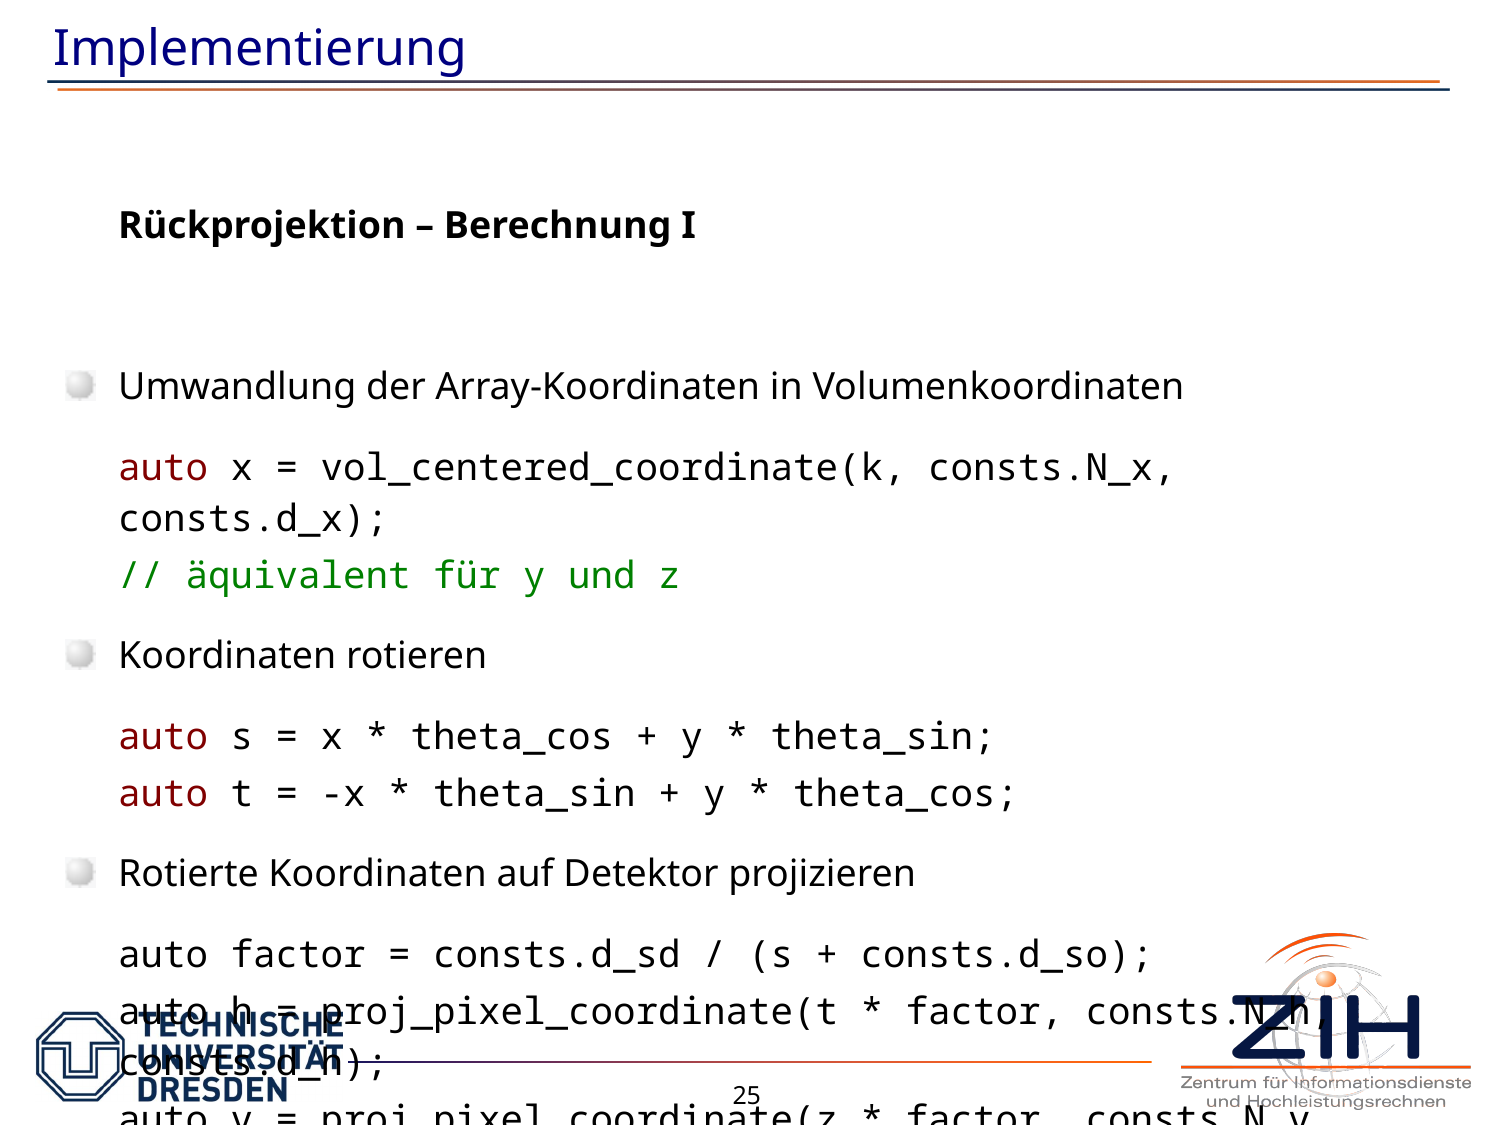

# Implementierung
Rückprojektion – Berechnung I
Umwandlung der Array-Koordinaten in Volumenkoordinaten
auto x = vol_centered_coordinate(k, consts.N_x, consts.d_x);
// äquivalent für y und z
Koordinaten rotieren
auto s = x * theta_cos + y * theta_sin;
auto t = -x * theta_sin + y * theta_cos;
Rotierte Koordinaten auf Detektor projizieren
auto factor = consts.d_sd / (s + consts.d_so);
auto h = proj_pixel_coordinate(t * factor, consts.N_h, consts.d_h);
auto v = proj_pixel_coordinate(z * factor, consts.N_v, consts.d_v);
25